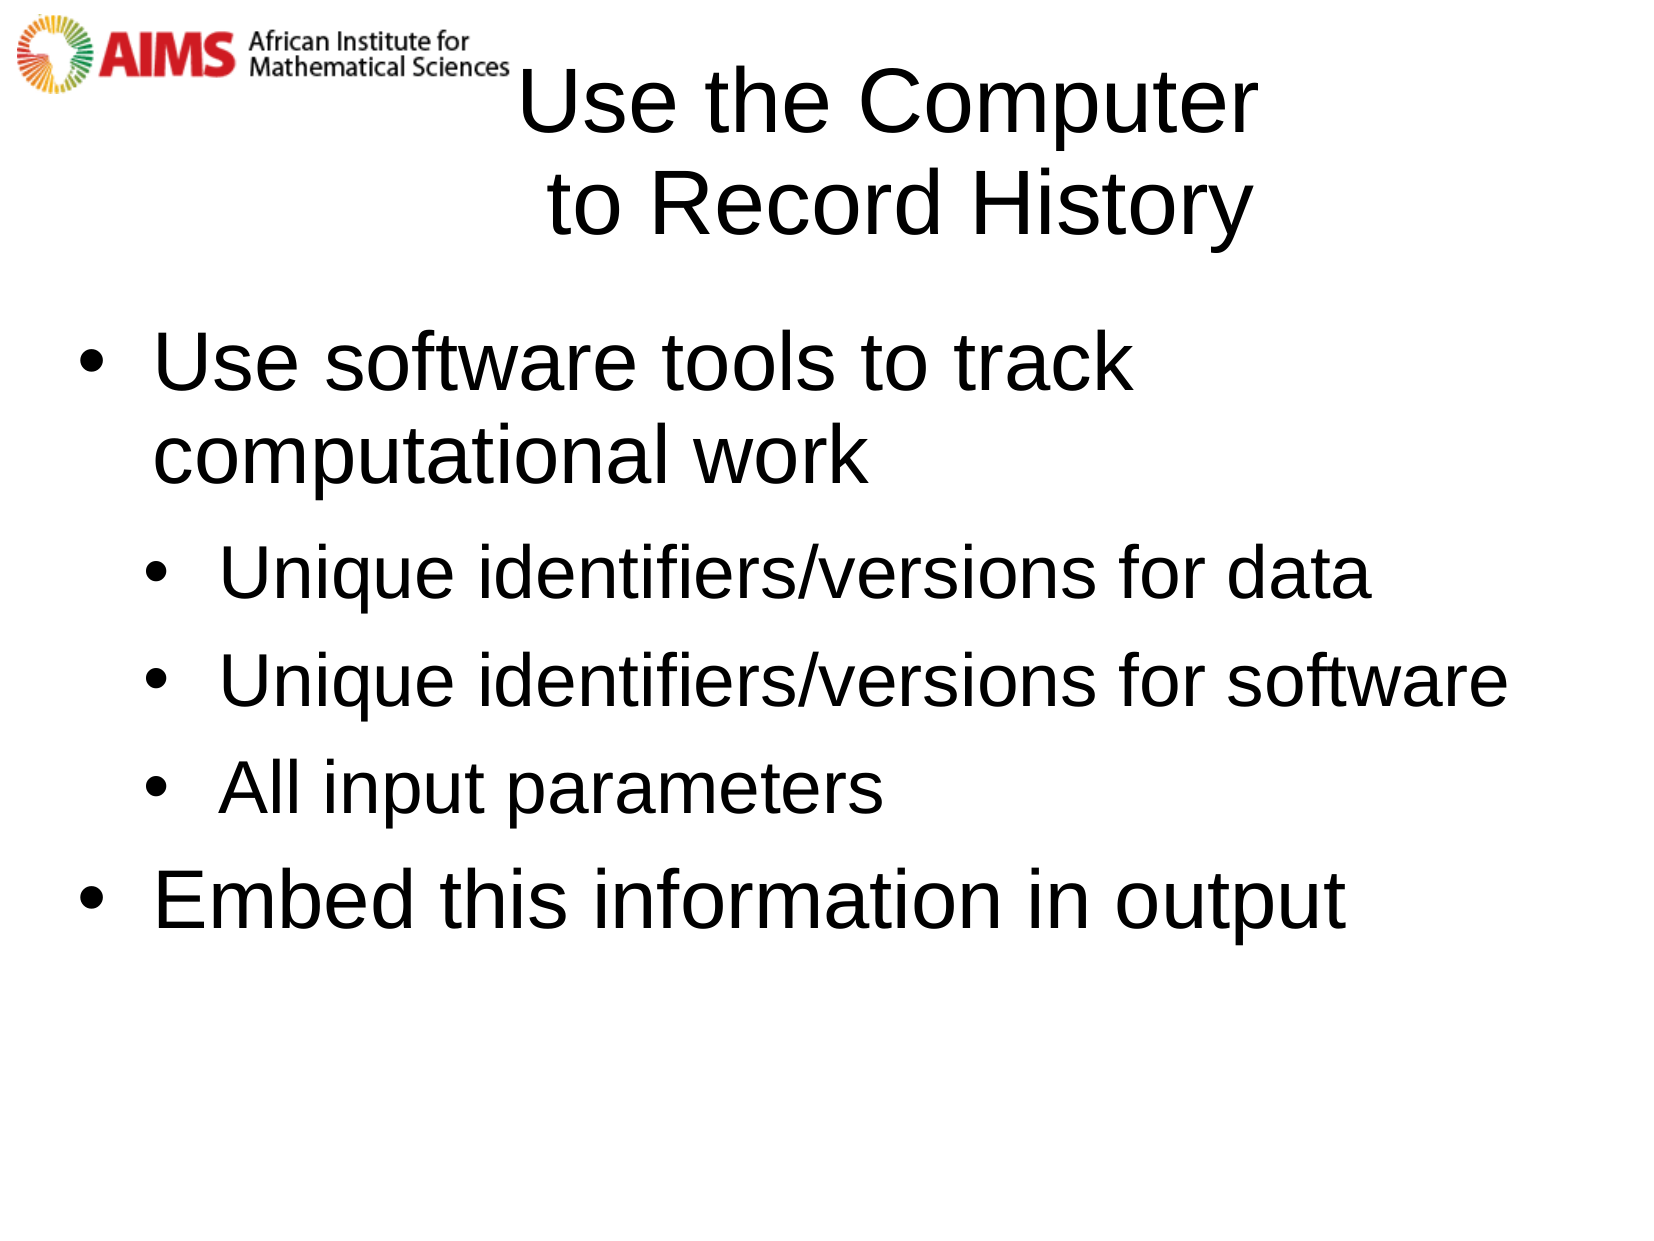

# Use the Computer to Record History
Use software tools to track computational work
Unique identifiers/versions for data
Unique identifiers/versions for software
All input parameters
Embed this information in output